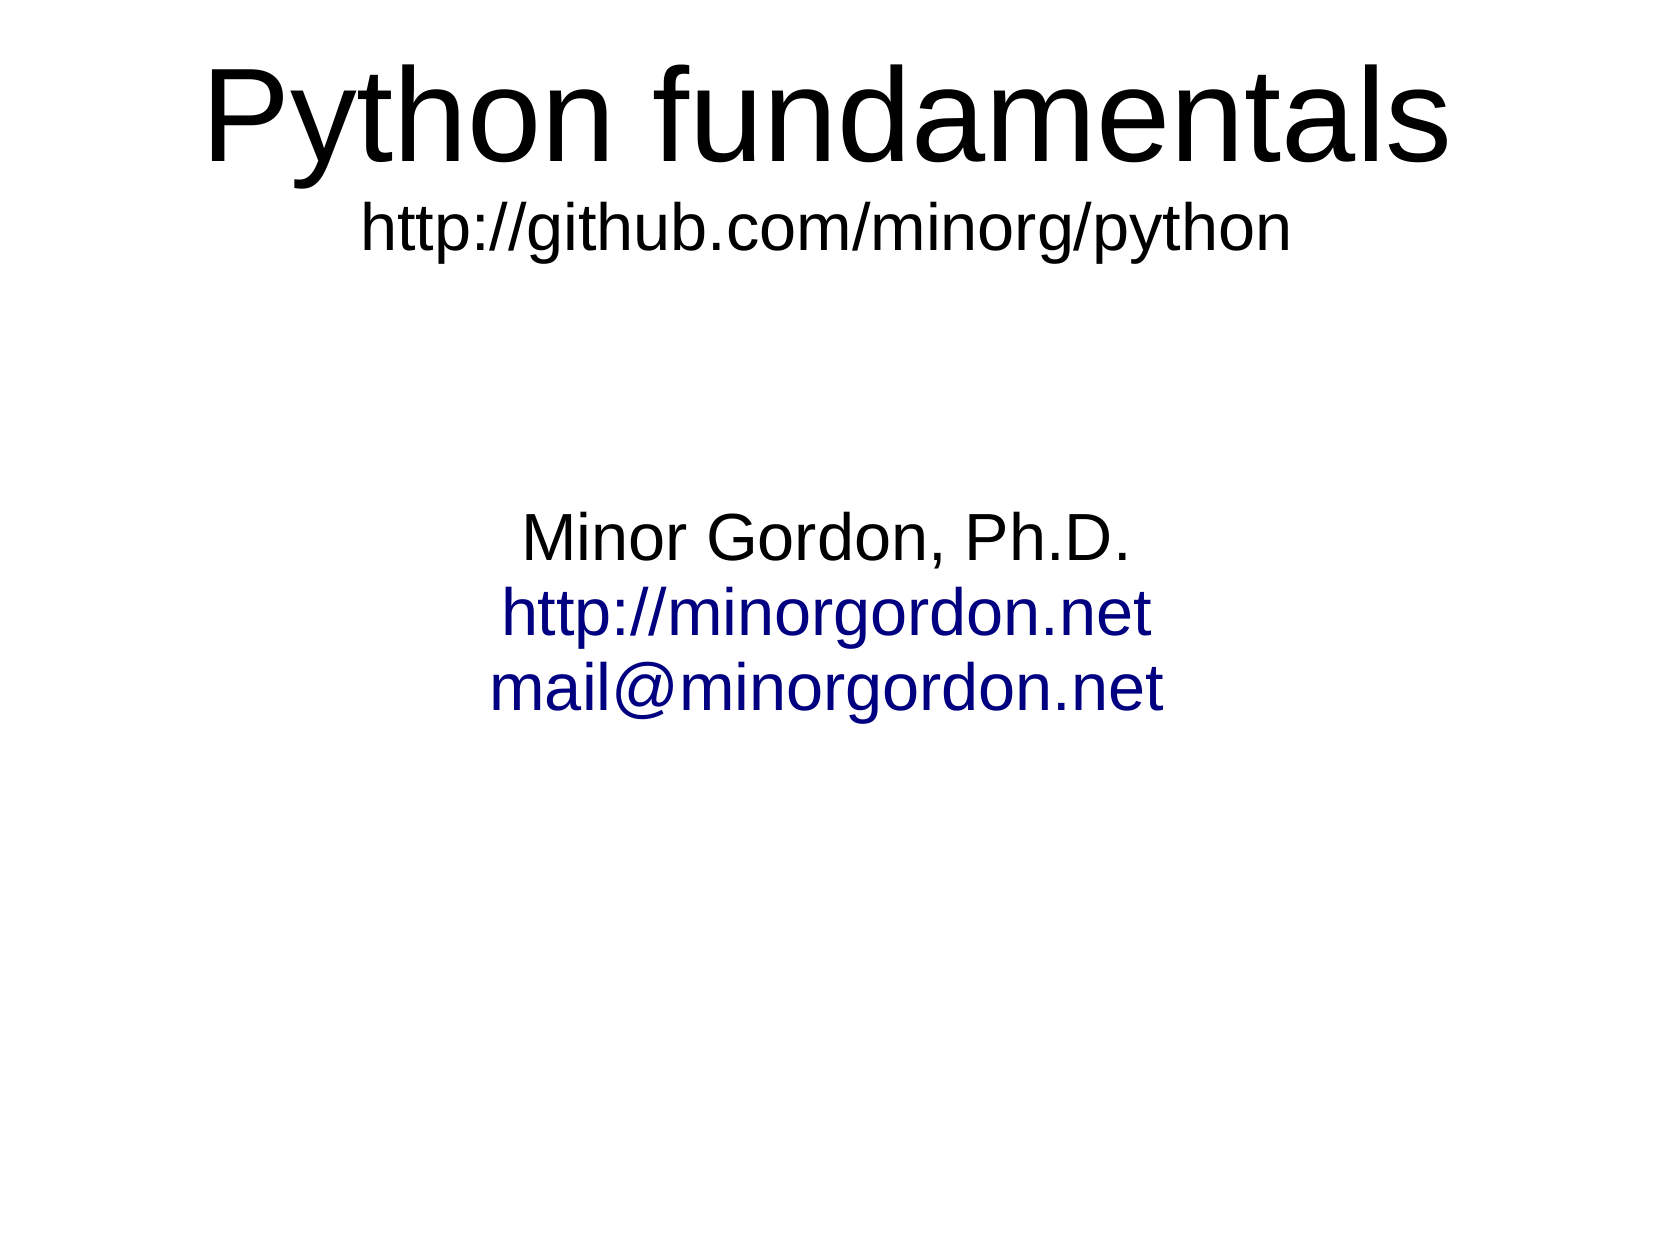

# Python fundamentals http://github.com/minorg/python
Minor Gordon, Ph.D.
http://minorgordon.net
mail@minorgordon.net